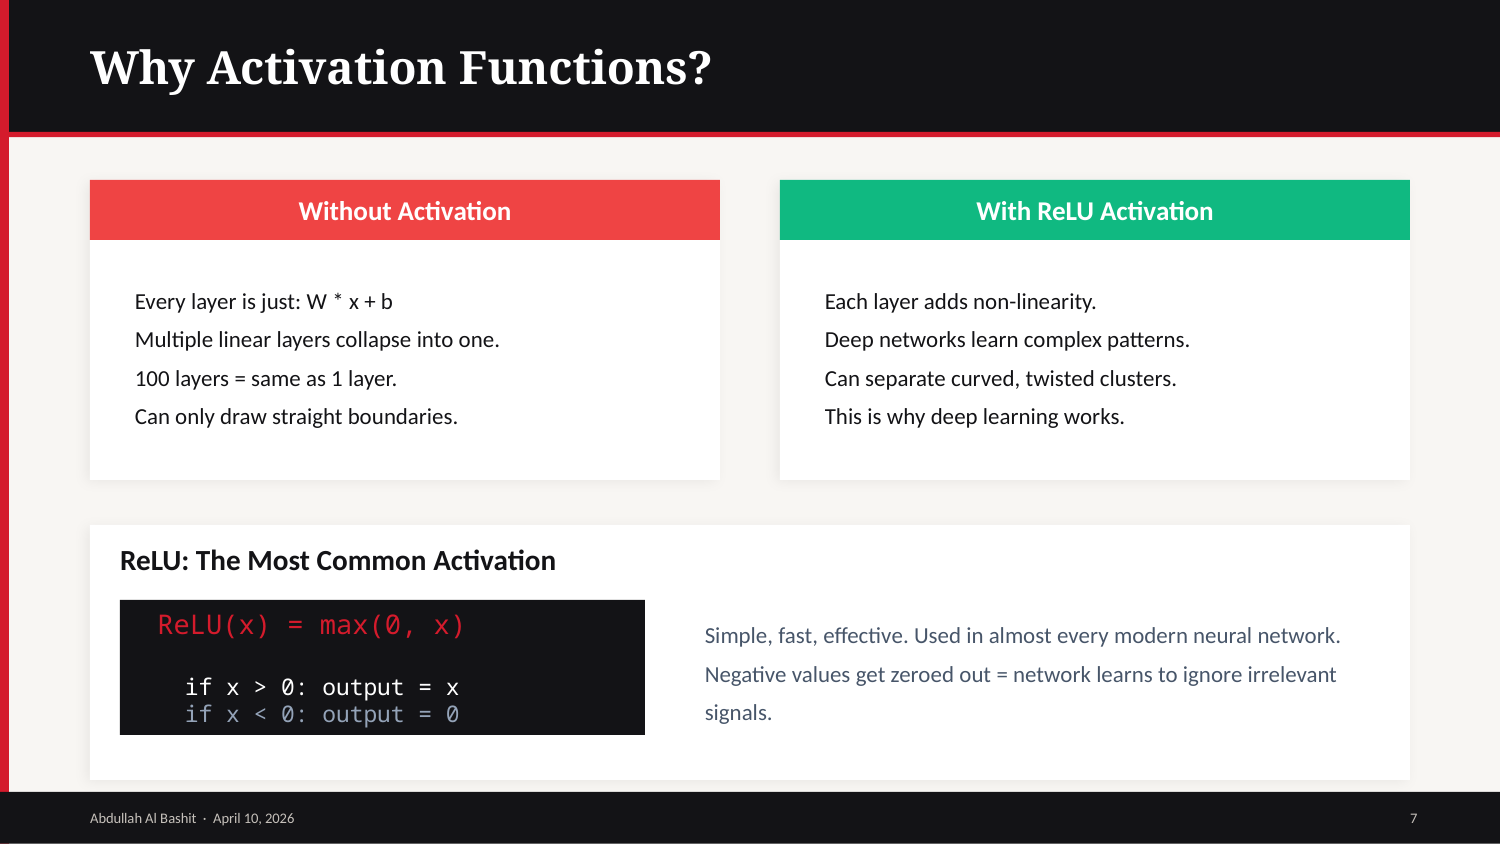

Why Activation Functions?
Without Activation
With ReLU Activation
Every layer is just: W * x + b
Multiple linear layers collapse into one.
100 layers = same as 1 layer.
Can only draw straight boundaries.
Each layer adds non-linearity.
Deep networks learn complex patterns.
Can separate curved, twisted clusters.
This is why deep learning works.
ReLU: The Most Common Activation
Simple, fast, effective. Used in almost every modern neural network.
Negative values get zeroed out = network learns to ignore irrelevant signals.
ReLU(x) = max(0, x)
 if x > 0: output = x
 if x < 0: output = 0
Abdullah Al Bashit · April 10, 2026
7